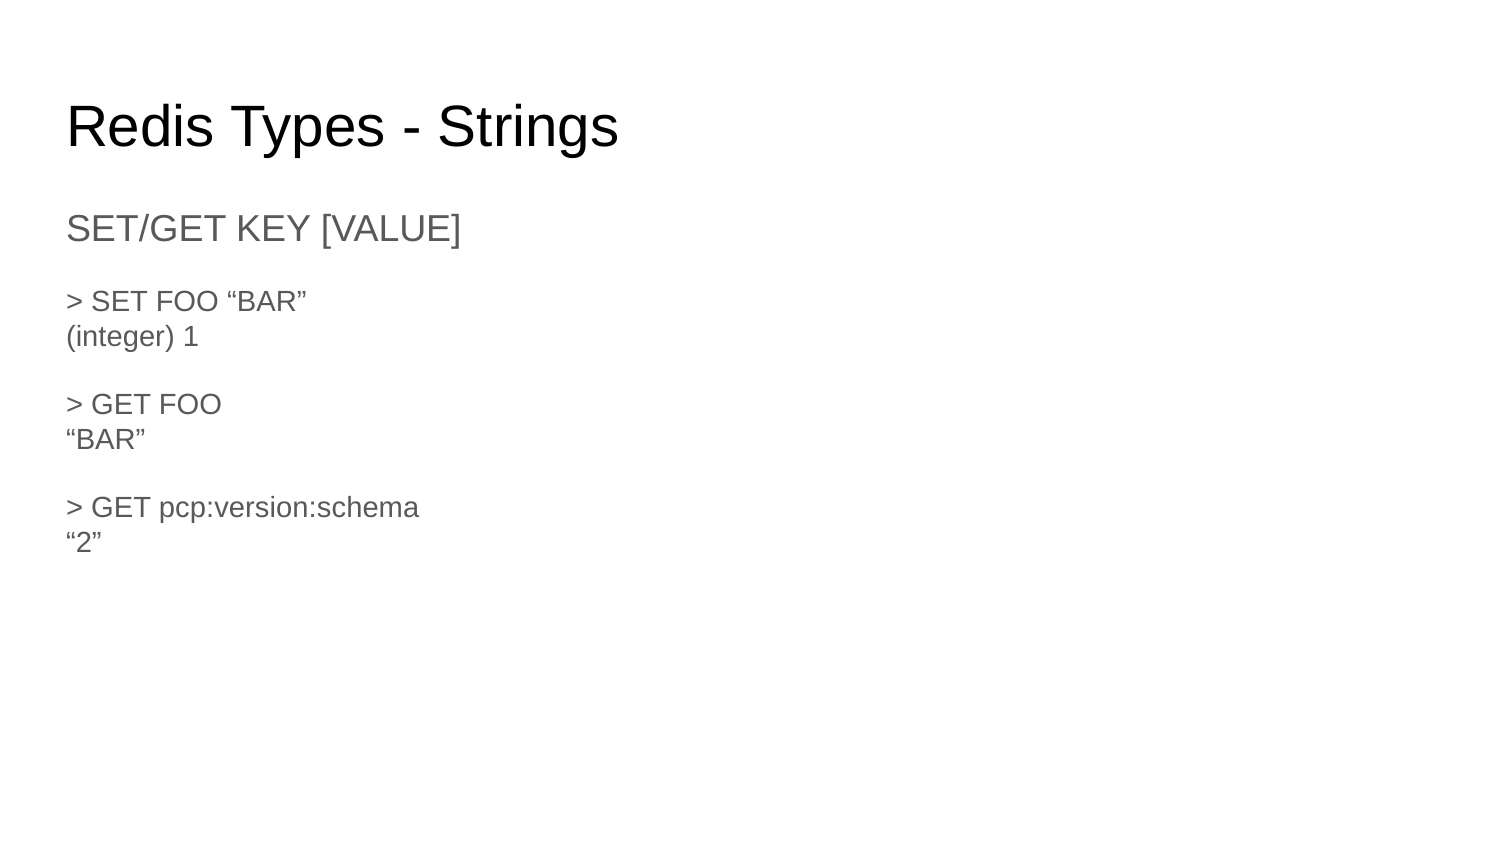

# Redis Types - Strings
SET/GET KEY [VALUE]
> SET FOO “BAR”
(integer) 1
> GET FOO
“BAR”
> GET pcp:version:schema
“2”